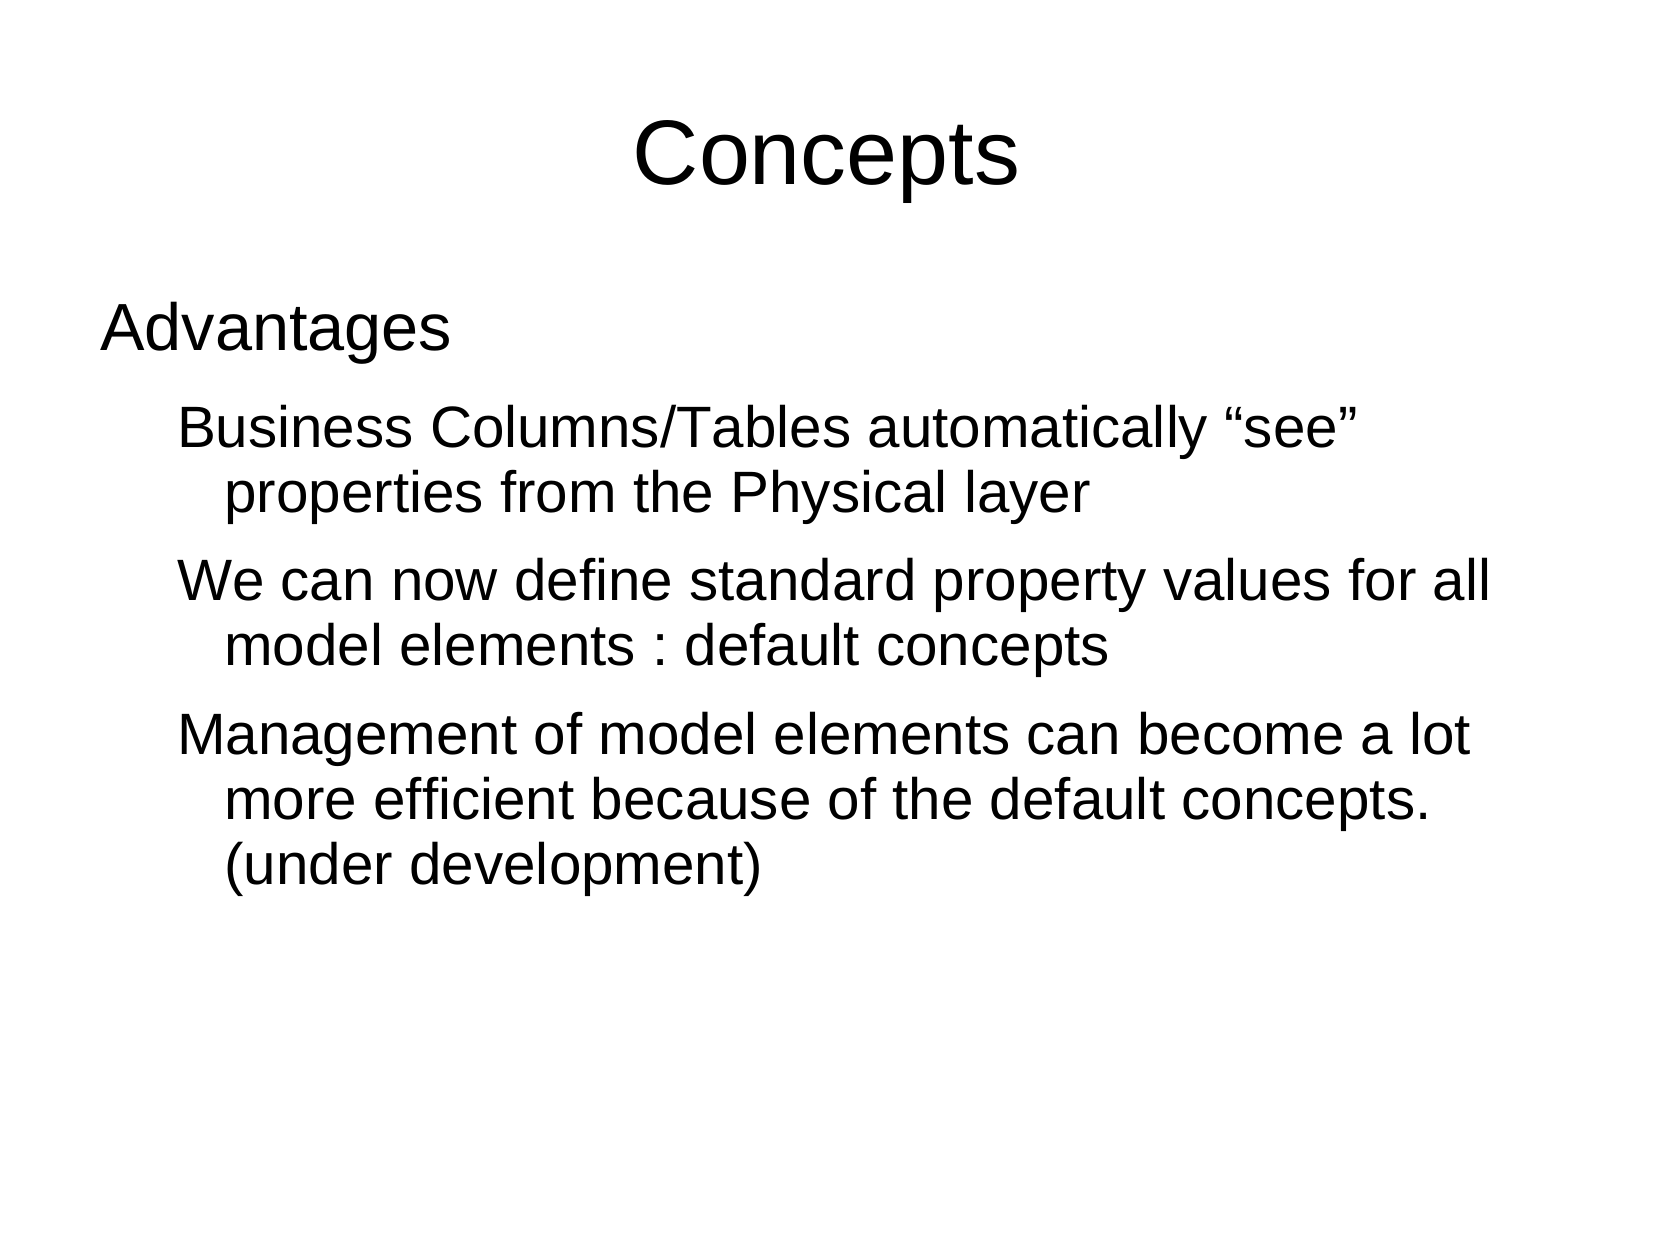

# Concepts
Advantages
Business Columns/Tables automatically “see” properties from the Physical layer
We can now define standard property values for all model elements : default concepts
Management of model elements can become a lot more efficient because of the default concepts. (under development)